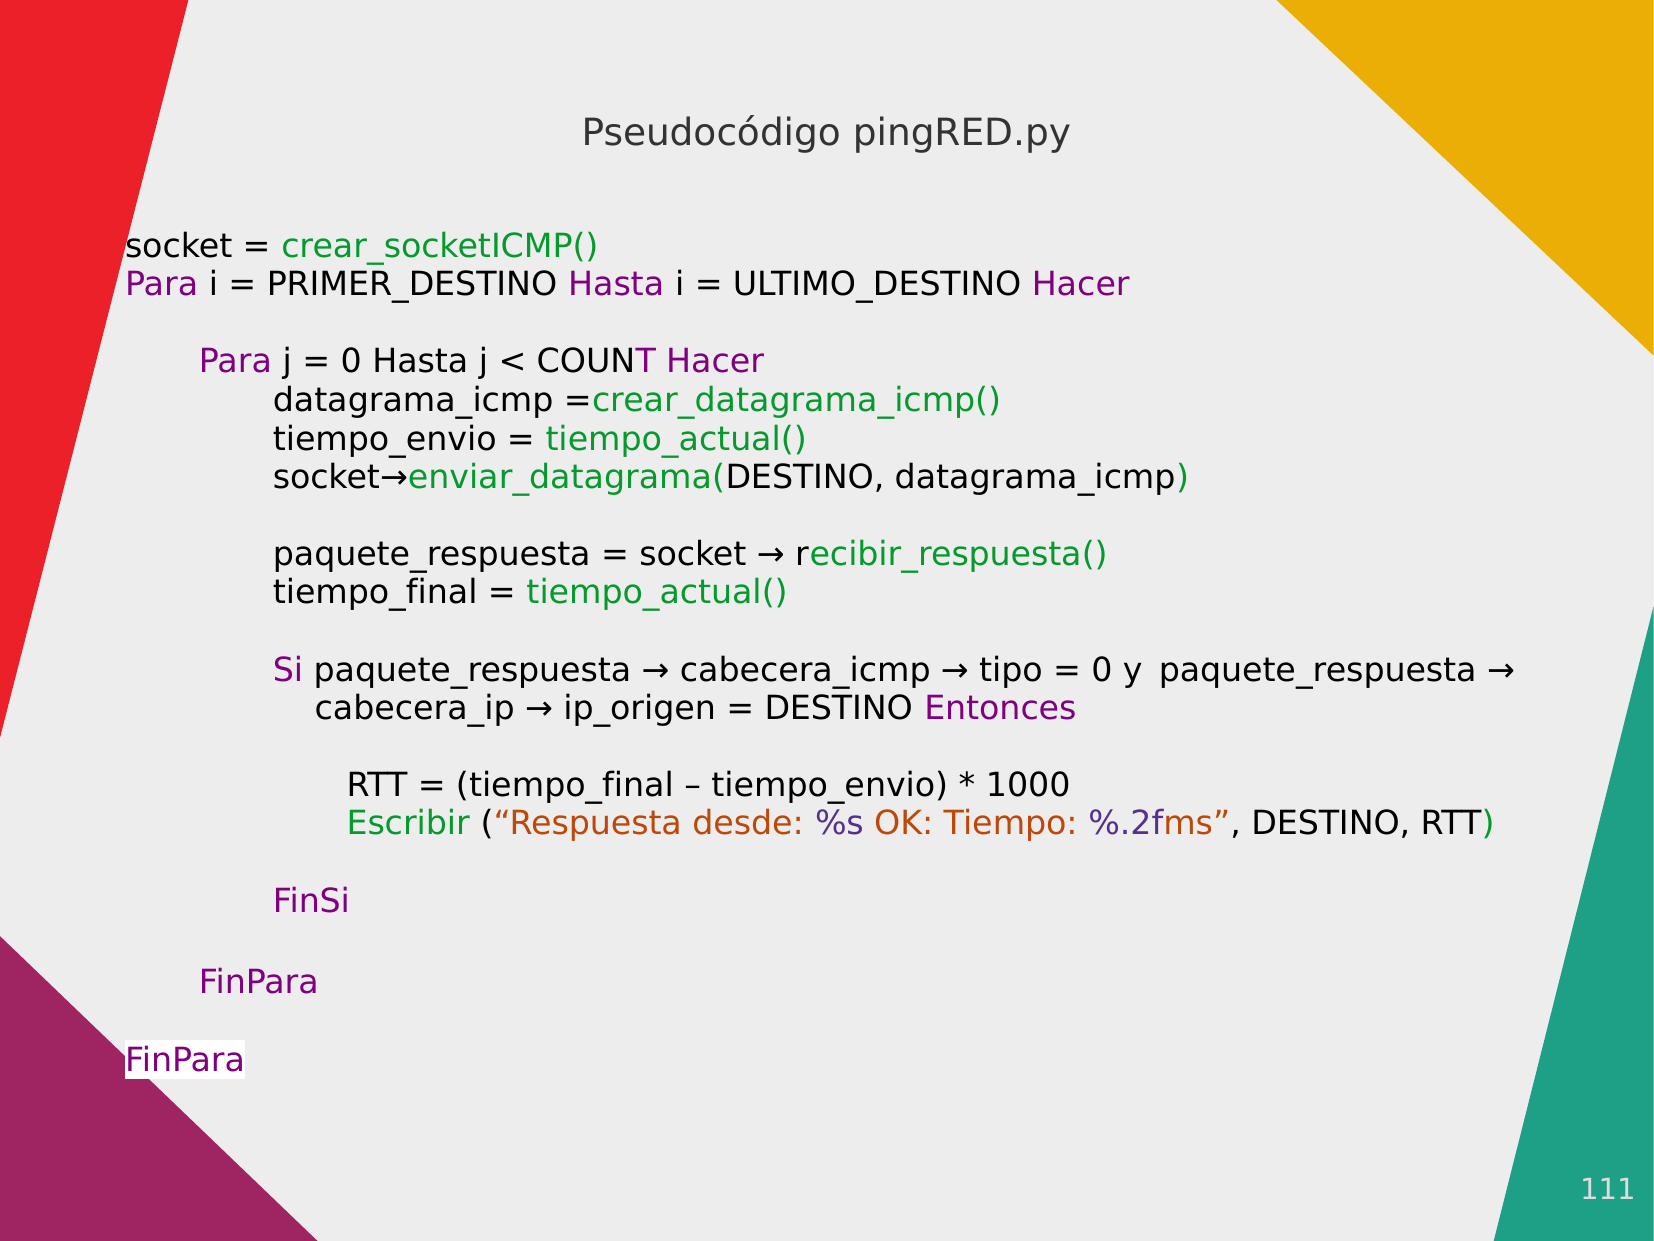

Pseudocódigo pingRED.py
socket = crear_socketICMP()
Para i = PRIMER_DESTINO Hasta i = ULTIMO_DESTINO Hacer
	Para j = 0 Hasta j < COUNT Hacer
		datagrama_icmp =crear_datagrama_icmp()
 		tiempo_envio = tiempo_actual()
		socket→enviar_datagrama(DESTINO, datagrama_icmp)
		paquete_respuesta = socket → recibir_respuesta()
		tiempo_final = tiempo_actual()
		Si paquete_respuesta → cabecera_icmp → tipo = 0 y 	paquete_respuesta → 					 cabecera_ip → ip_origen = DESTINO Entonces
			RTT = (tiempo_final – tiempo_envio) * 1000
			Escribir (“Respuesta desde: %s OK: Tiempo: %.2fms”, DESTINO, RTT)
		FinSi
	FinPara
FinPara
111